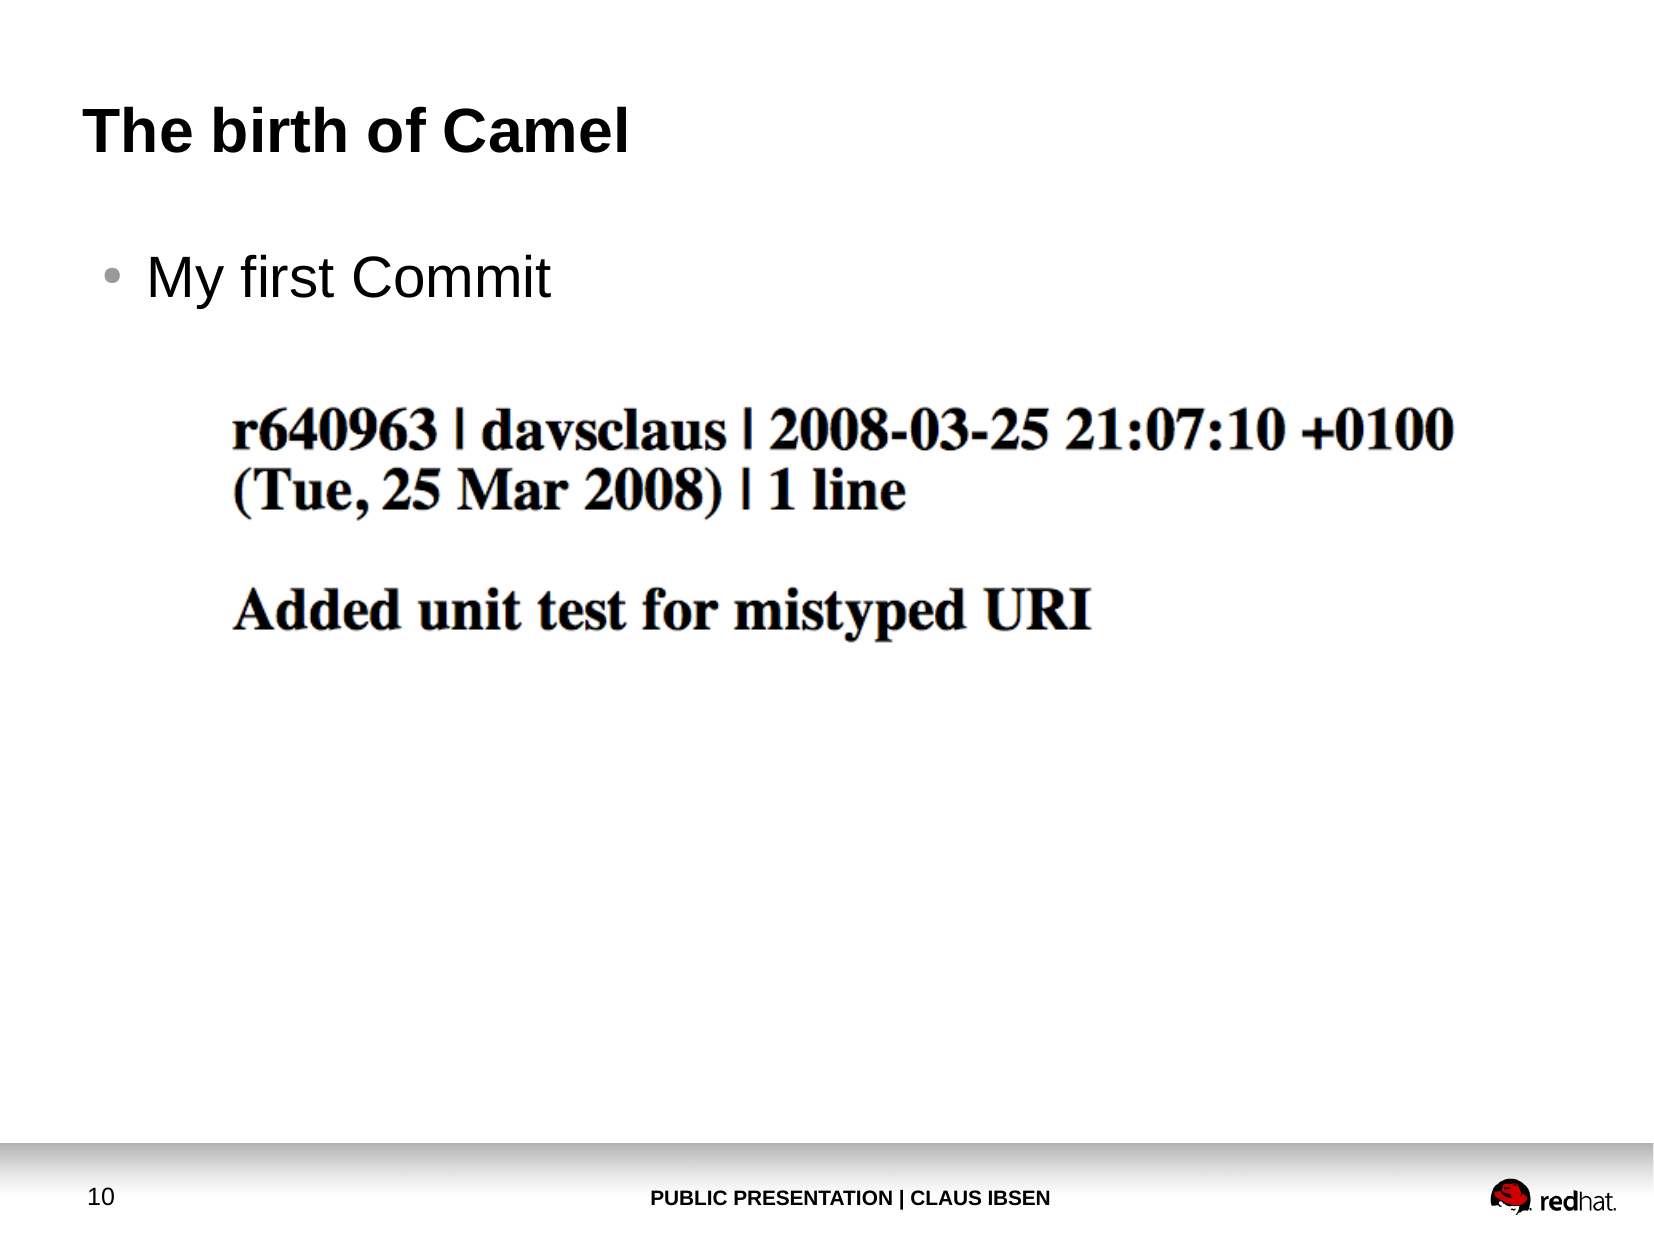

# The birth of Camel
My first Commit